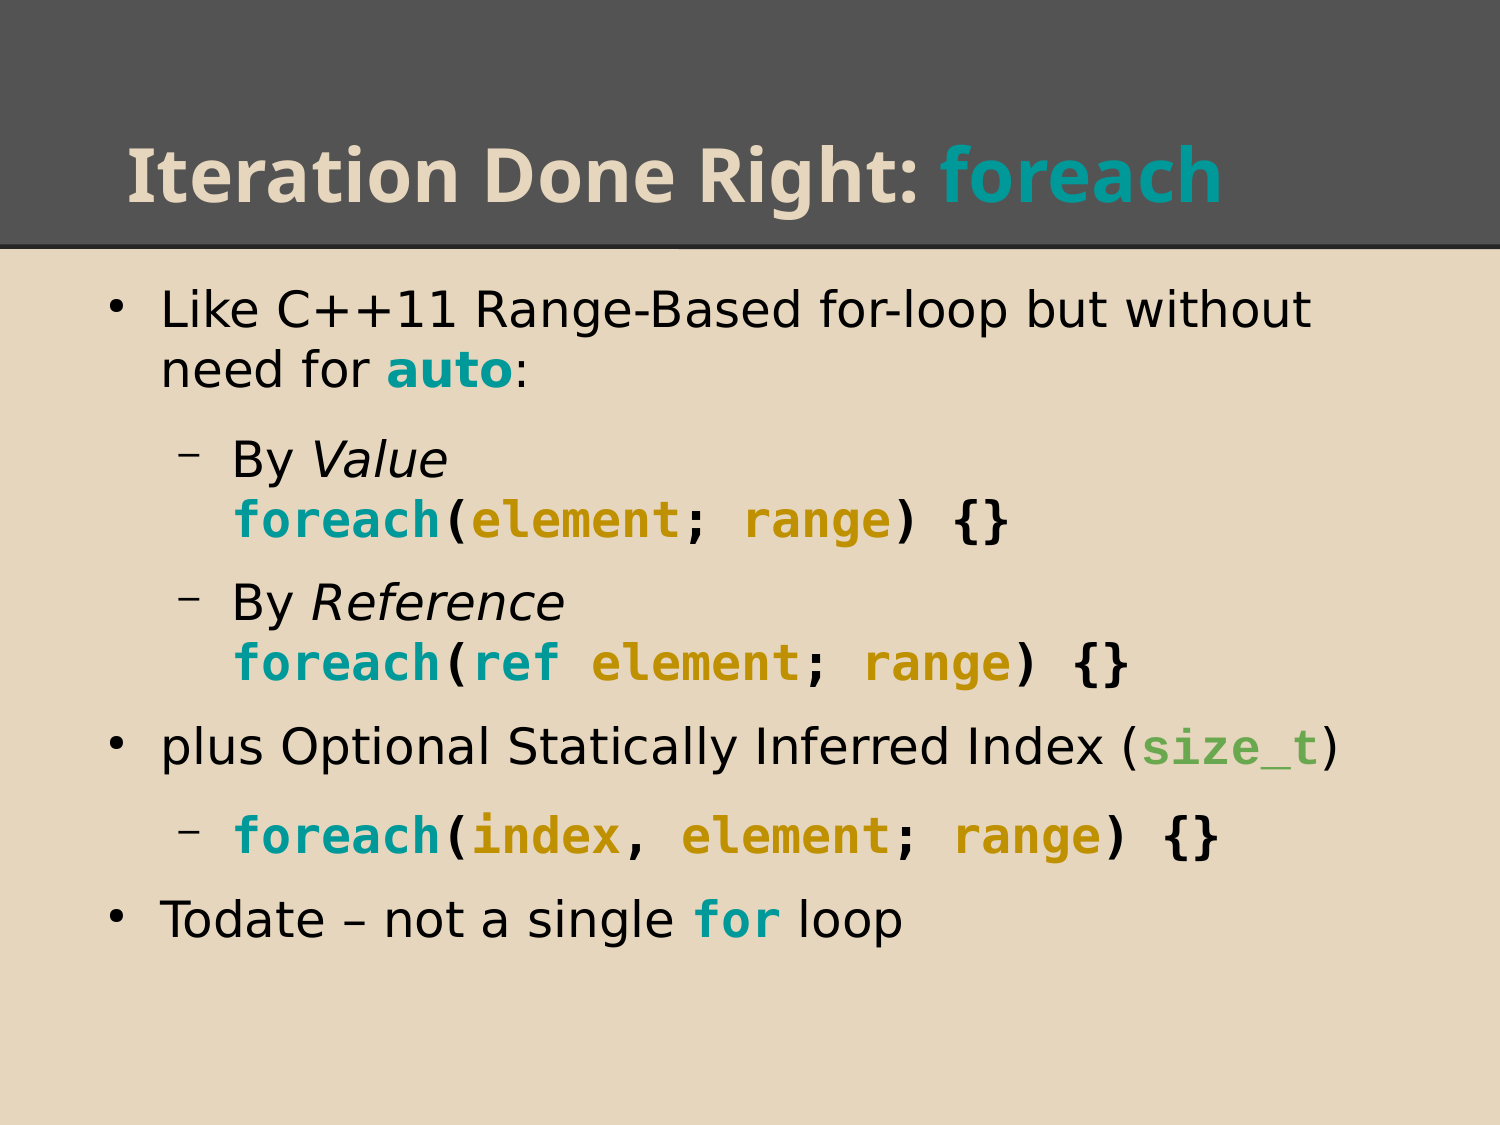

# Iteration Done Right: foreach
Like C++11 Range-Based for-loop but without need for auto:
By Value
foreach(element; range) {}
By Reference
foreach(ref element; range) {}
plus Optional Statically Inferred Index (size_t)
foreach(index, element; range) {}
Todate – not a single for loop